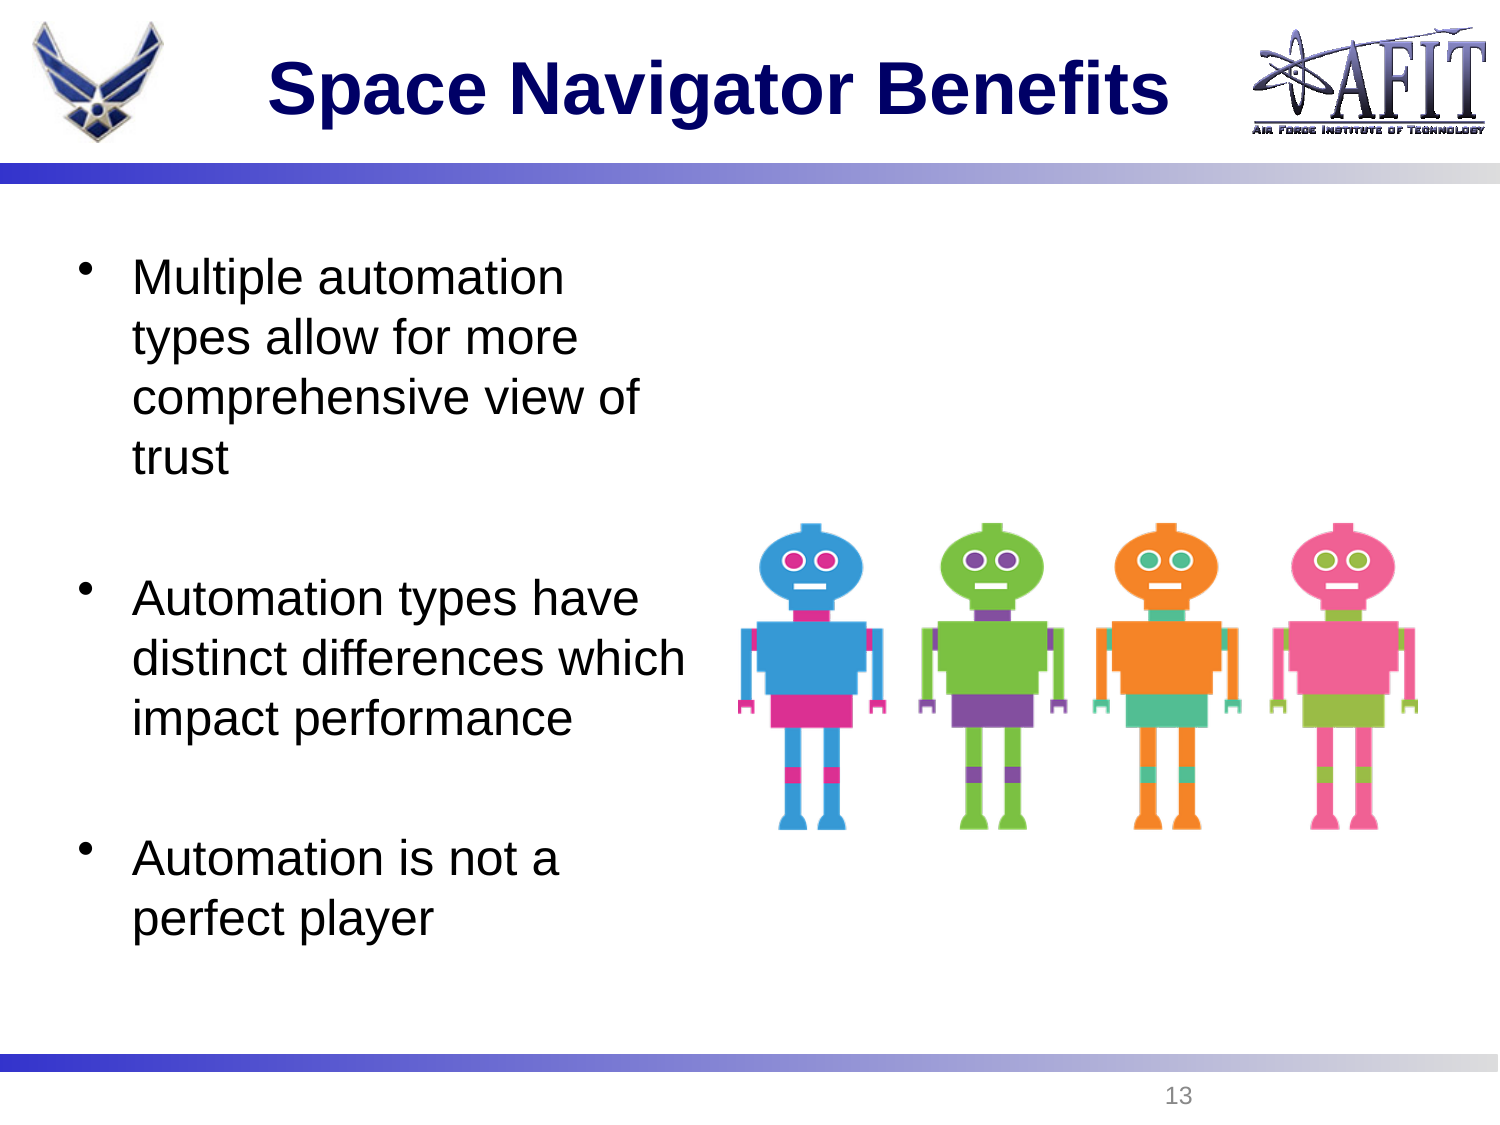

# Space Navigator Benefits
Multiple automation types allow for more comprehensive view of trust
Automation types have distinct differences which impact performance
Automation is not a perfect player